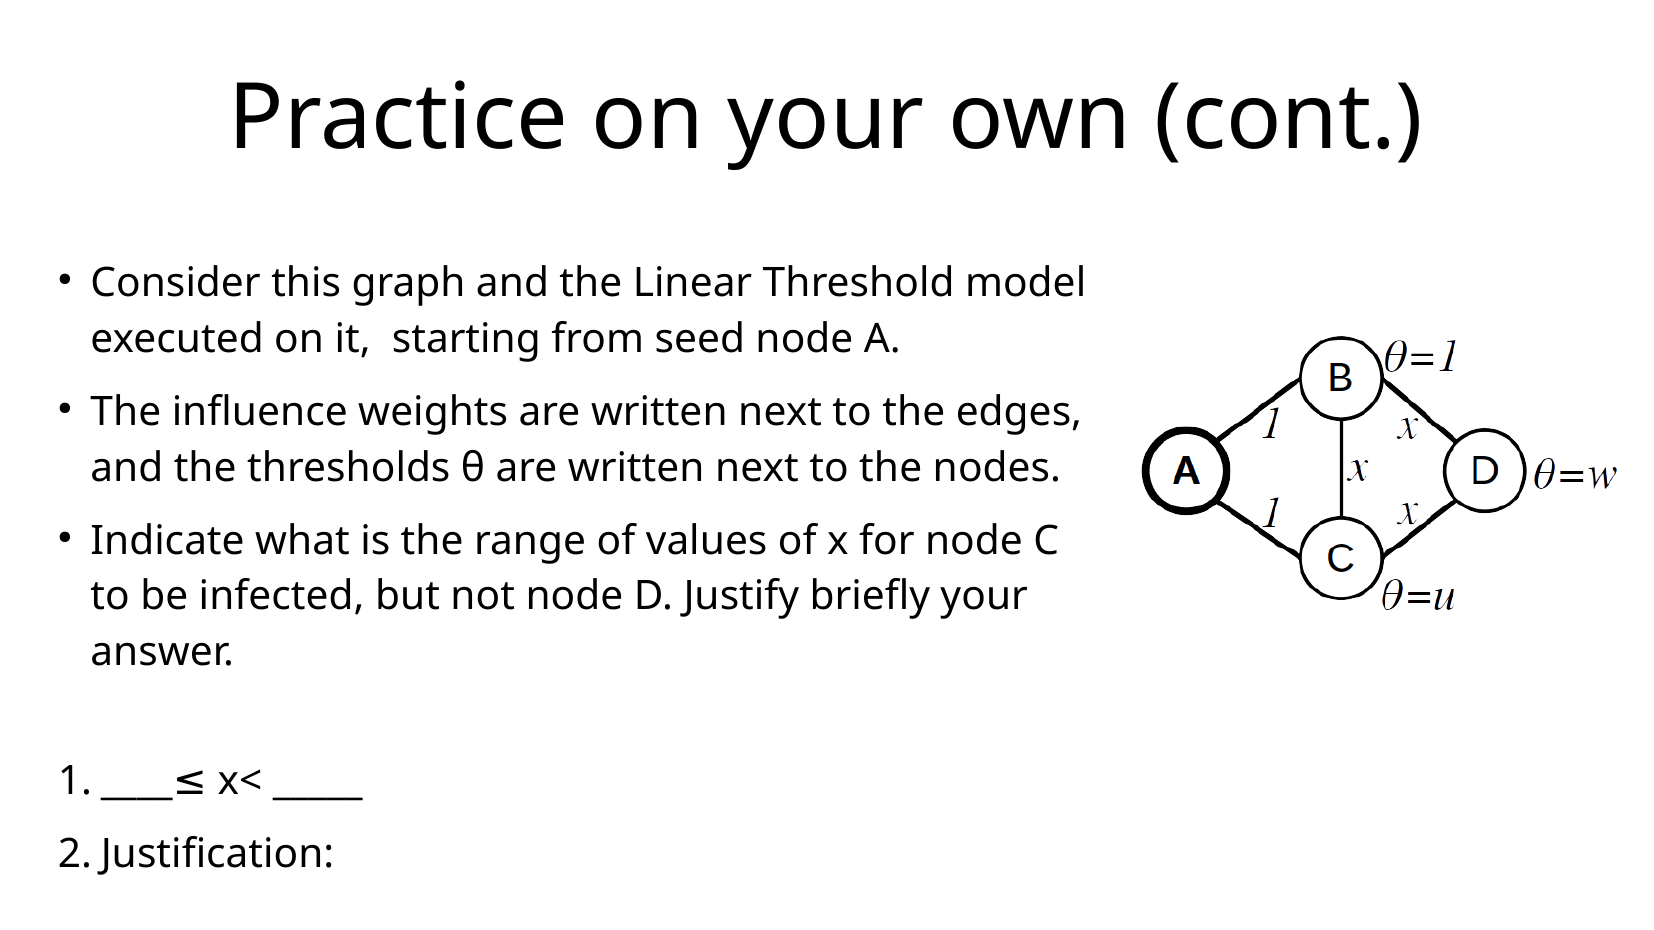

# Practice on your own (cont.)
Consider this graph and the Linear Threshold model executed on it, starting from seed node A.
The influence weights are written next to the edges, and the thresholds θ are written next to the nodes.
Indicate what is the range of values of x for node C to be infected, but not node D. Justify briefly your answer.
 ____≤ x< _____
 Justification: